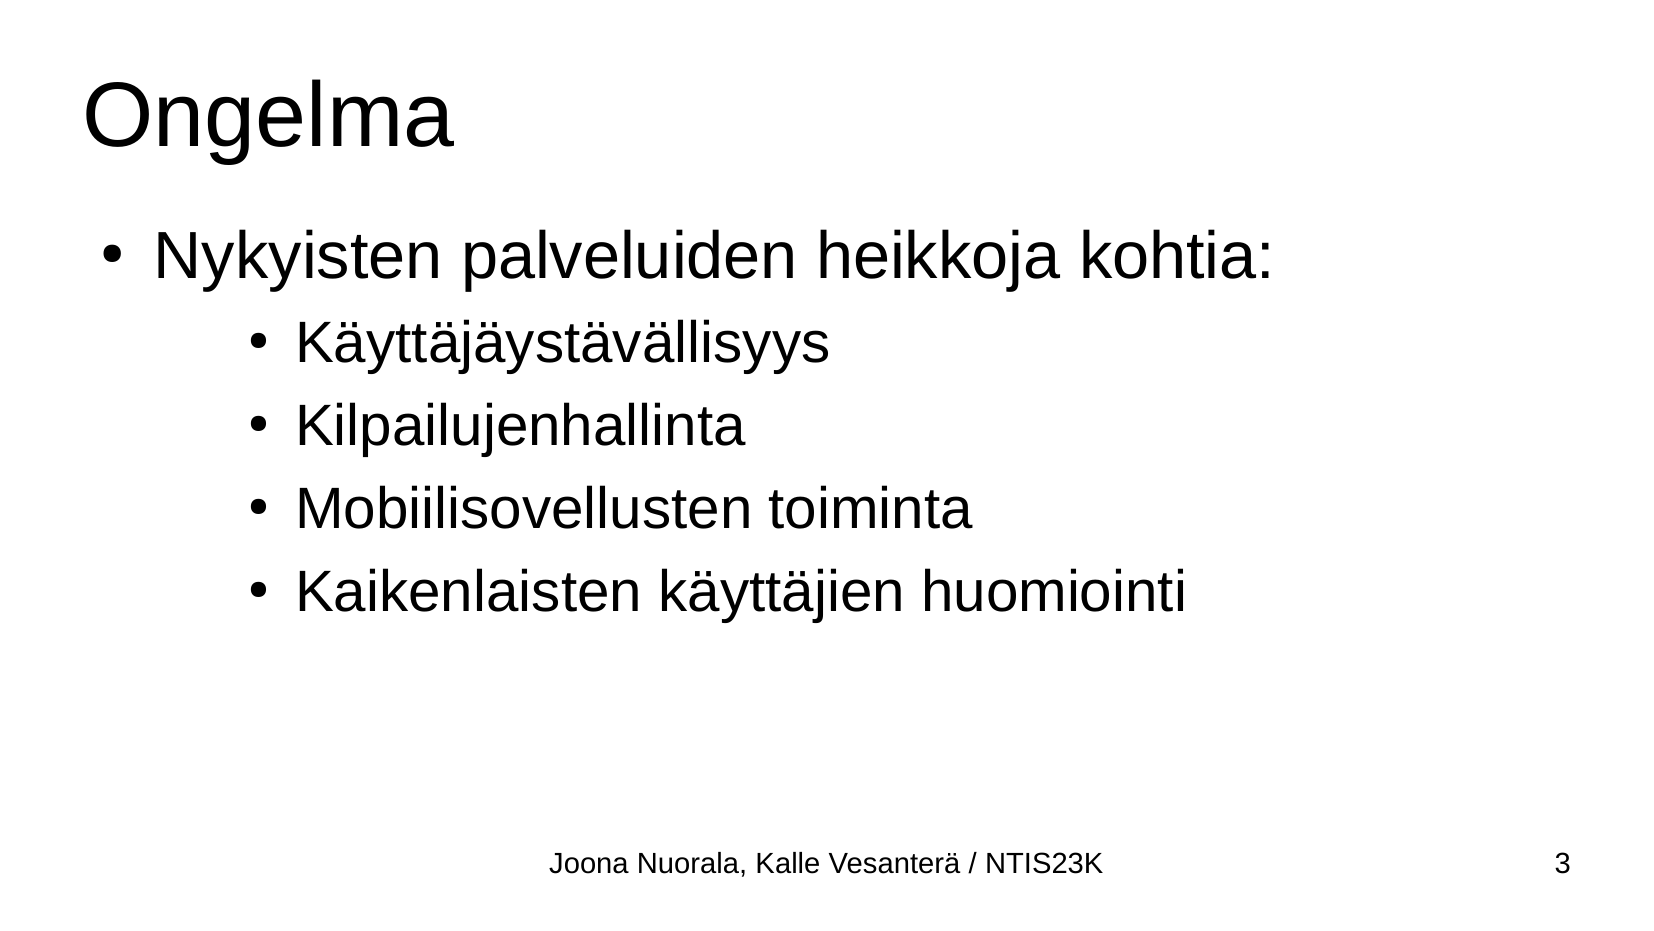

# Ongelma
Nykyisten palveluiden heikkoja kohtia:
Käyttäjäystävällisyys
Kilpailujenhallinta
Mobiilisovellusten toiminta
Kaikenlaisten käyttäjien huomiointi
Joona Nuorala, Kalle Vesanterä / NTIS23K
3